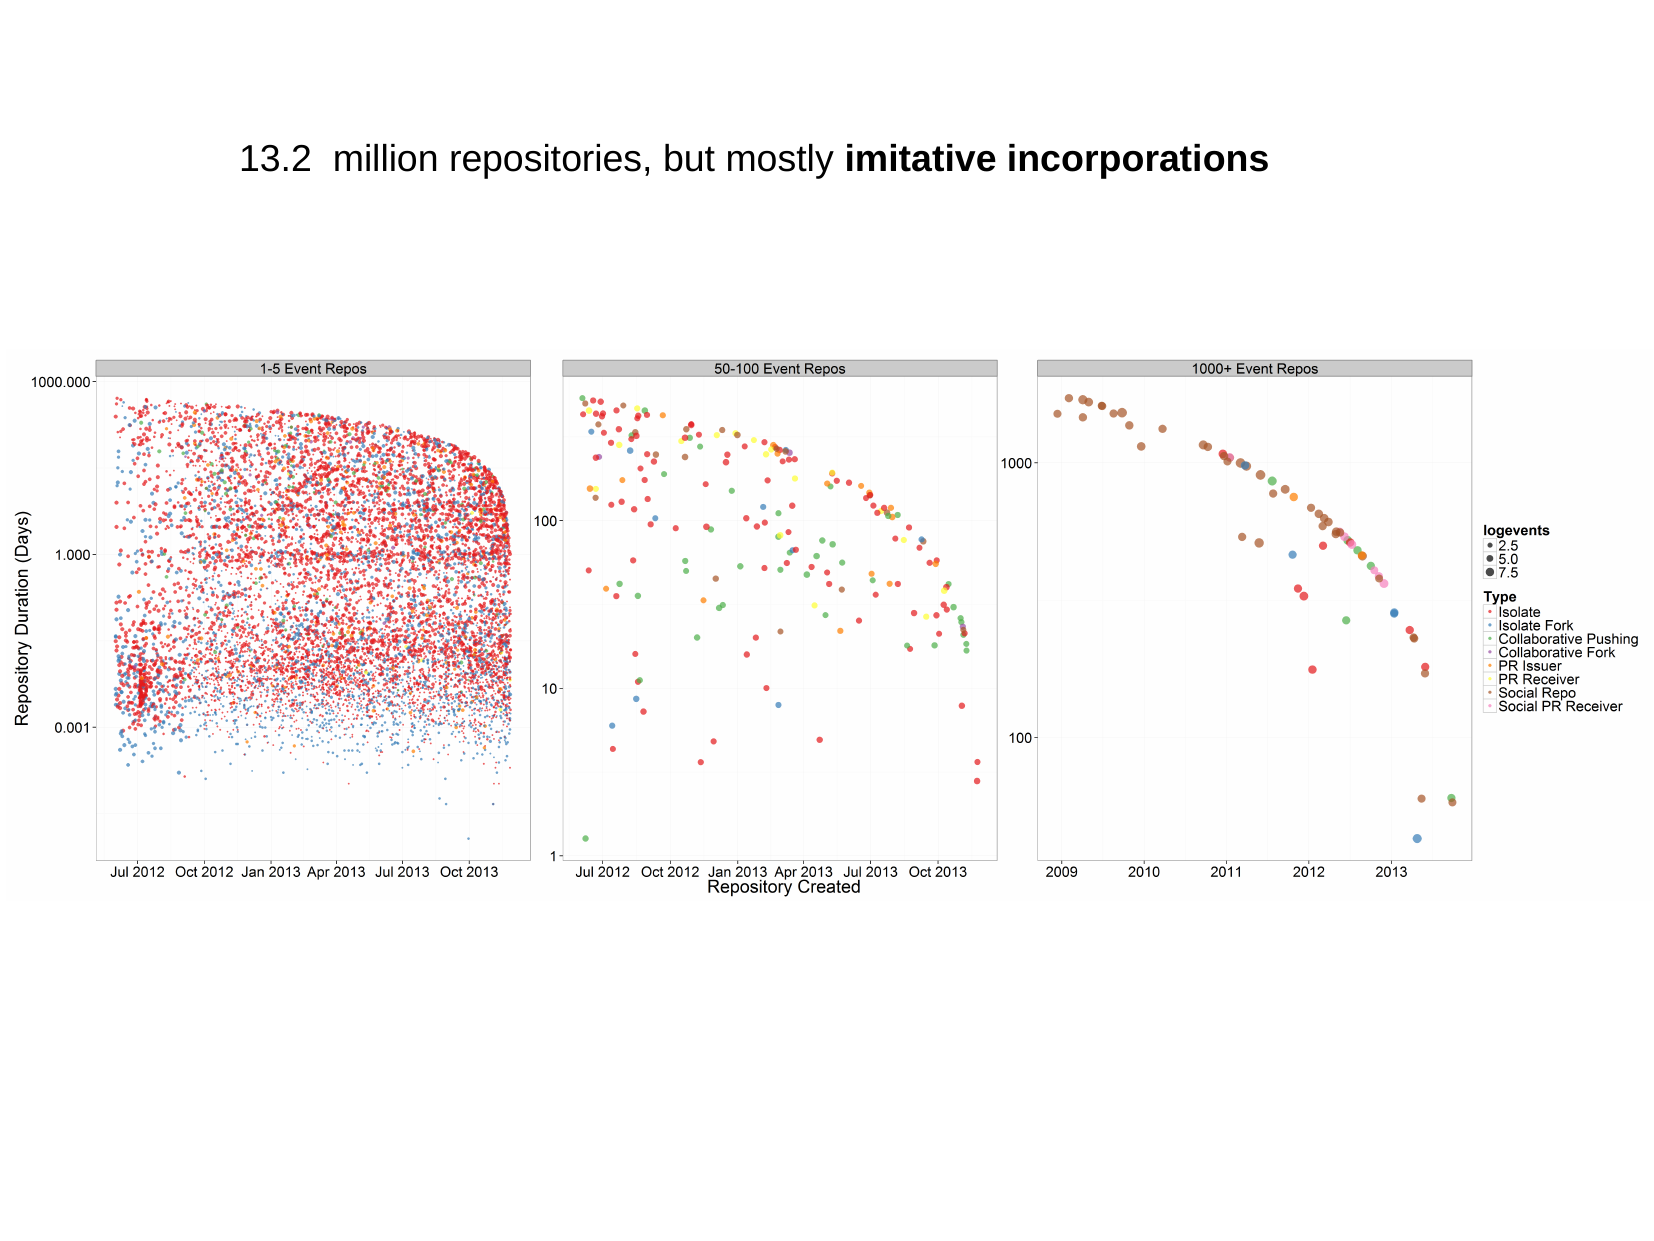

13.2 million repositories, but mostly imitative incorporations